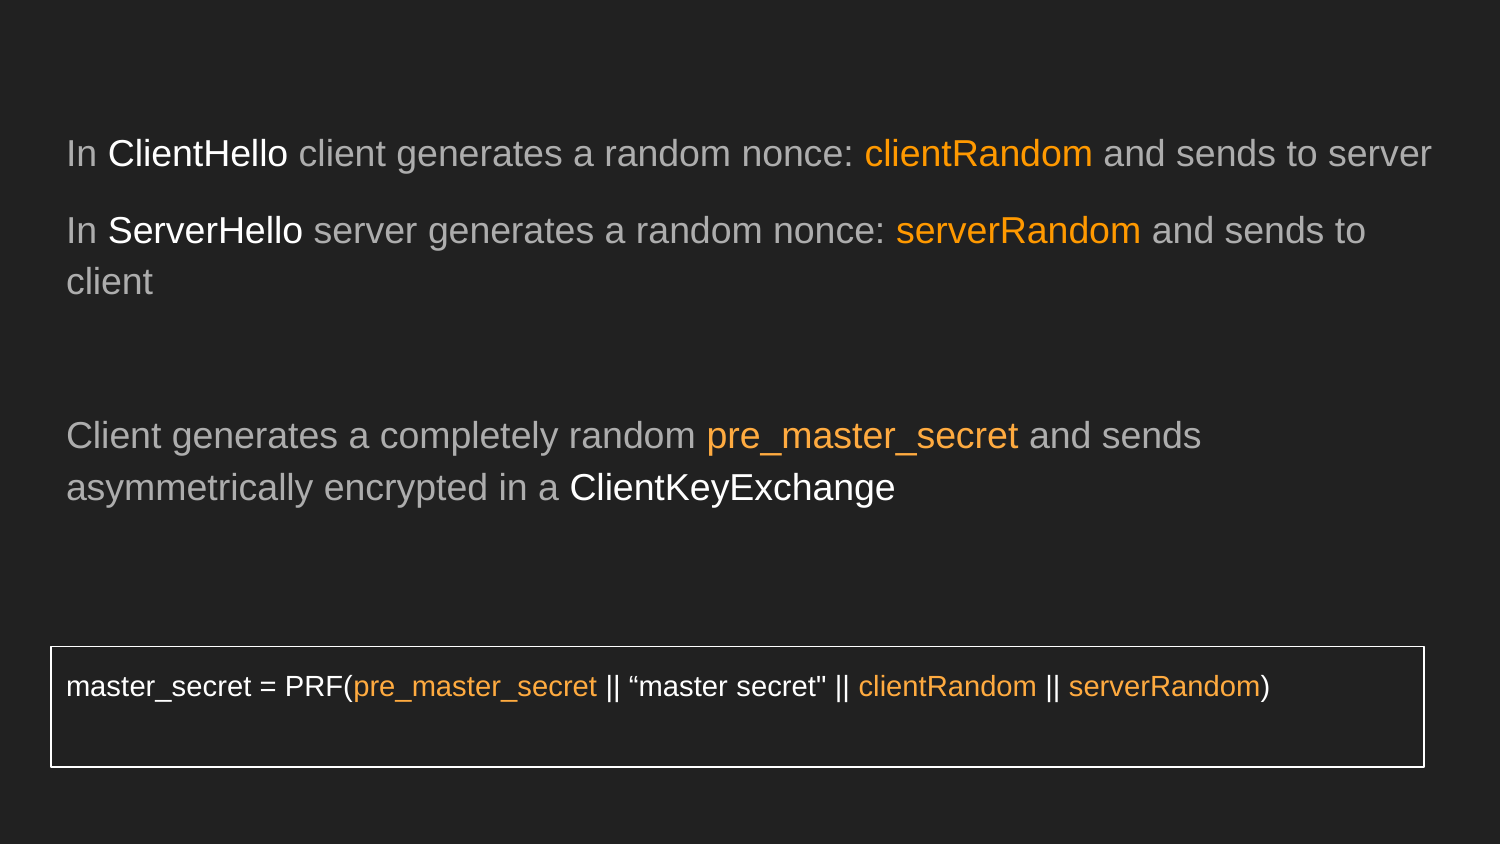

# In ClientHello client generates a random nonce: clientRandom and sends to server
In ServerHello server generates a random nonce: serverRandom and sends to client
Client generates a completely random pre_master_secret and sends asymmetrically encrypted in a ClientKeyExchange
master_secret = PRF(pre_master_secret || “master secret" || clientRandom || serverRandom)